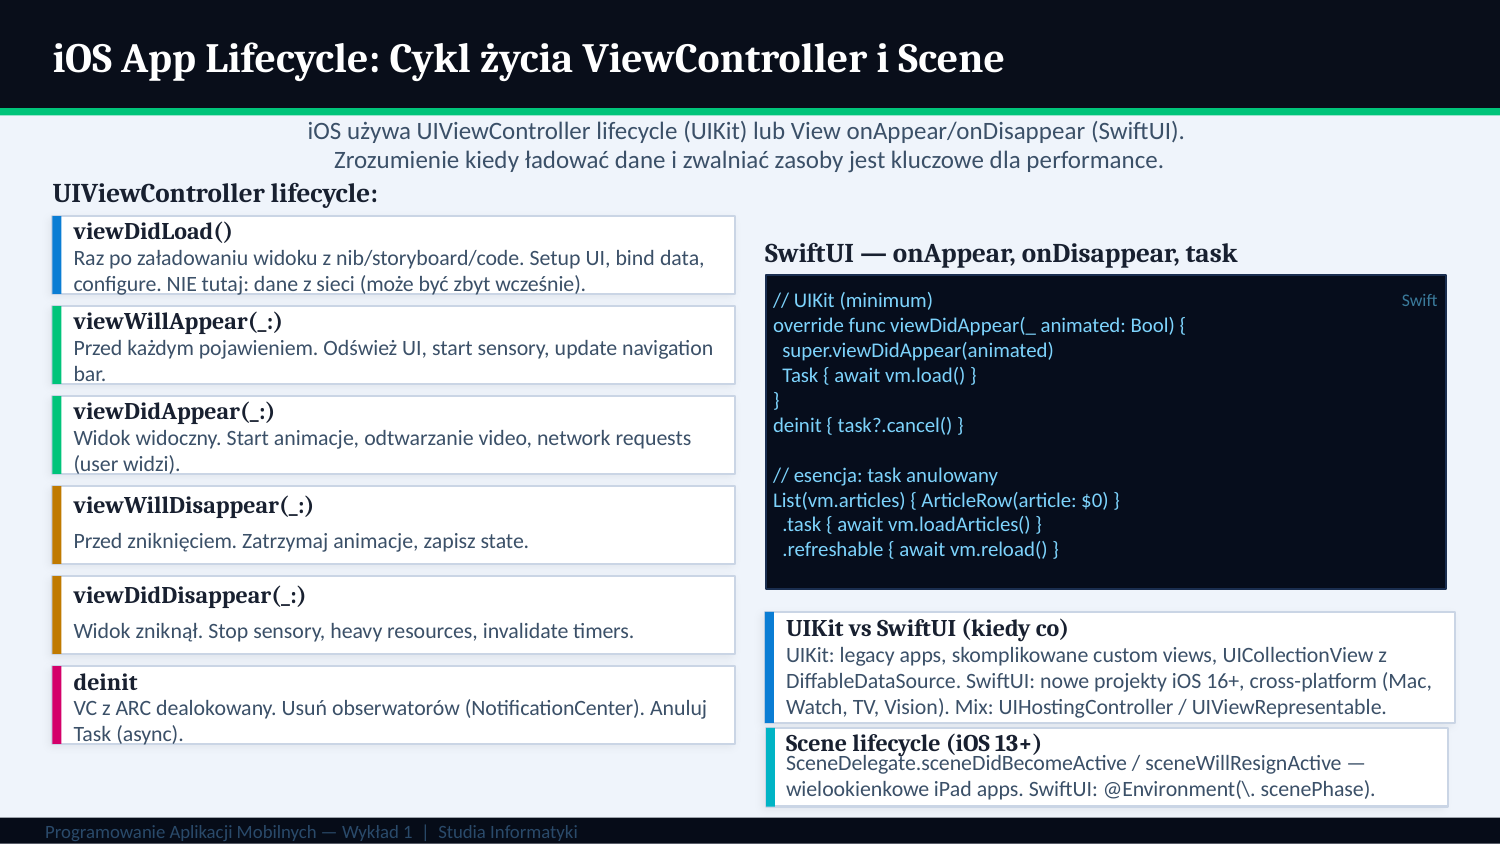

iOS App Lifecycle: Cykl życia ViewController i Scene
iOS używa UIViewController lifecycle (UIKit) lub View onAppear/onDisappear (SwiftUI).
Zrozumienie kiedy ładować dane i zwalniać zasoby jest kluczowe dla performance.
UIViewController lifecycle:
viewDidLoad()
SwiftUI — onAppear, onDisappear, task
Raz po załadowaniu widoku z nib/storyboard/code. Setup UI, bind data, configure. NIE tutaj: dane z sieci (może być zbyt wcześnie).
// UIKit (minimum)
override func viewDidAppear(_ animated: Bool) {
  super.viewDidAppear(animated)
  Task { await vm.load() }
}
deinit { task?.cancel() }
// esencja: task anulowany
List(vm.articles) { ArticleRow(article: $0) }
  .task { await vm.loadArticles() }
  .refreshable { await vm.reload() }
Swift
viewWillAppear(_:)
Przed każdym pojawieniem. Odśwież UI, start sensory, update navigation bar.
viewDidAppear(_:)
Widok widoczny. Start animacje, odtwarzanie video, network requests (user widzi).
viewWillDisappear(_:)
Przed zniknięciem. Zatrzymaj animacje, zapisz state.
viewDidDisappear(_:)
UIKit vs SwiftUI (kiedy co)
Widok zniknął. Stop sensory, heavy resources, invalidate timers.
UIKit: legacy apps, skomplikowane custom views, UICollectionView z DiffableDataSource. SwiftUI: nowe projekty iOS 16+, cross-platform (Mac, Watch, TV, Vision). Mix: UIHostingController / UIViewRepresentable.
deinit
VC z ARC dealokowany. Usuń obserwatorów (NotificationCenter). Anuluj Task (async).
Scene lifecycle (iOS 13+)
SceneDelegate.sceneDidBecomeActive / sceneWillResignActive — wielookienkowe iPad apps. SwiftUI: @Environment(\. scenePhase).
Programowanie Aplikacji Mobilnych — Wykład 1 | Studia Informatyki